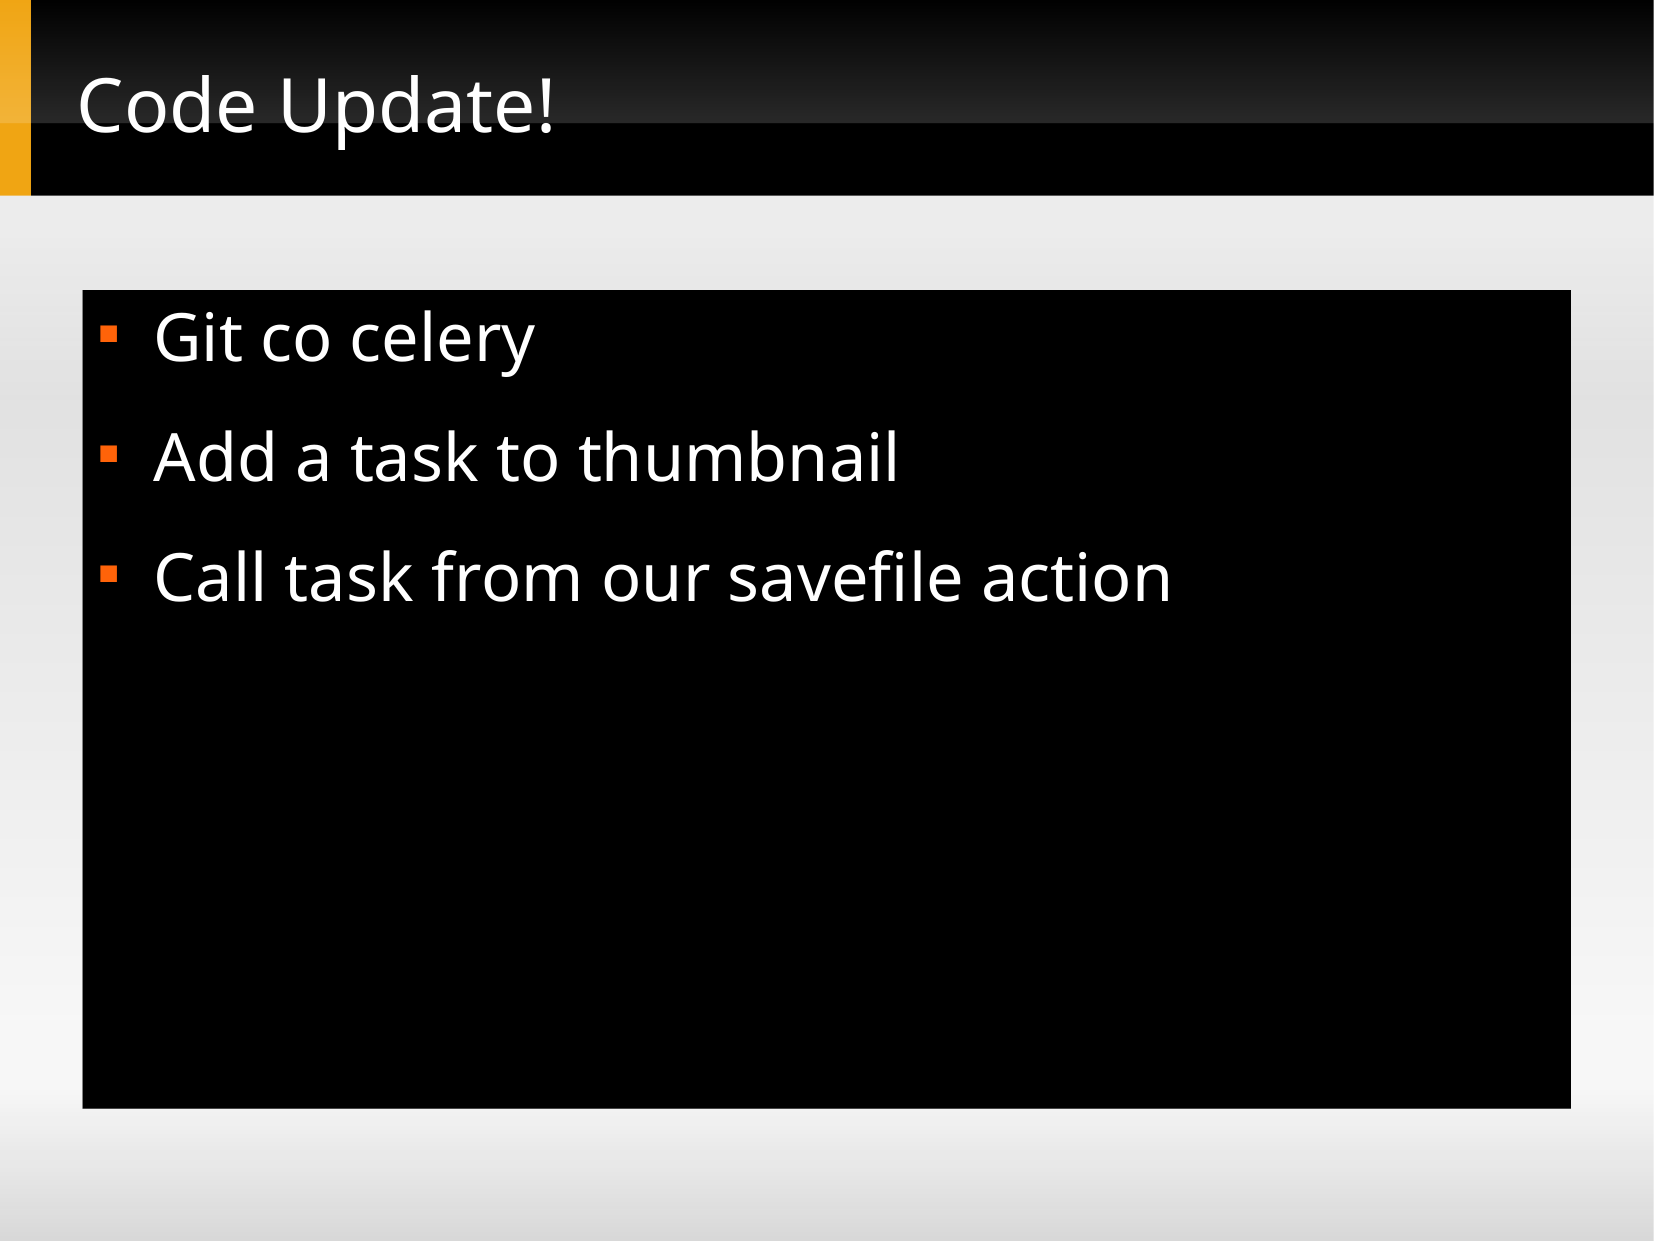

# Code Update!
Git co celery
Add a task to thumbnail
Call task from our savefile action